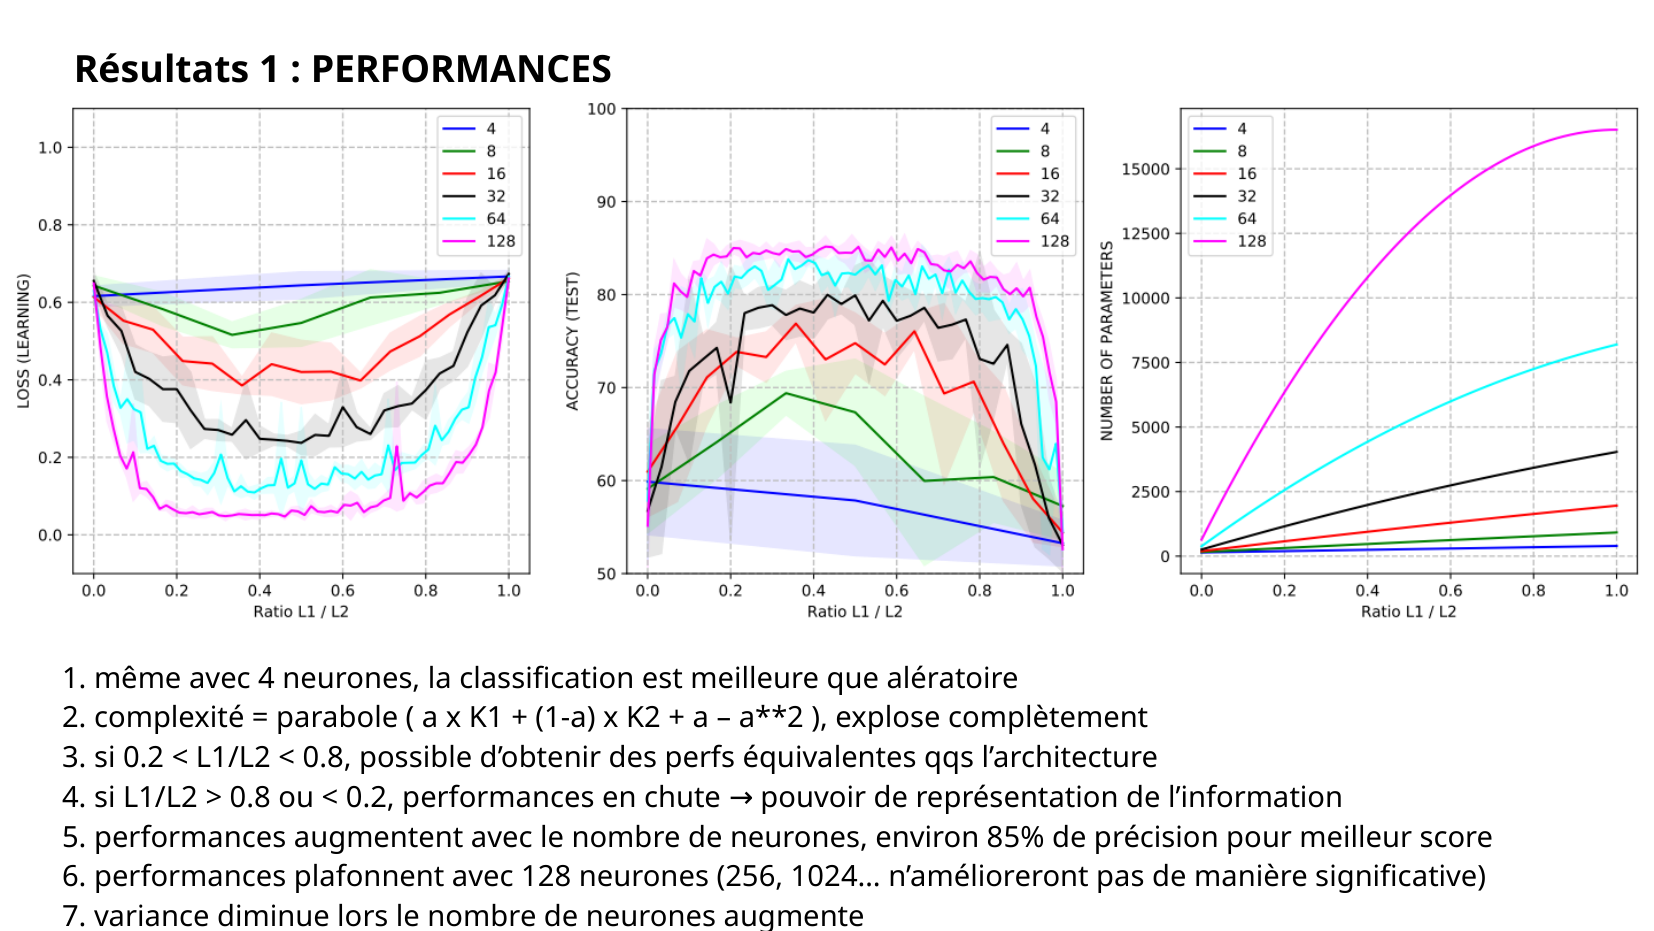

Résultats 1 : PERFORMANCES
1. même avec 4 neurones, la classification est meilleure que alératoire
2. complexité = parabole ( a x K1 + (1-a) x K2 + a – a**2 ), explose complètement
3. si 0.2 < L1/L2 < 0.8, possible d’obtenir des perfs équivalentes qqs l’architecture
4. si L1/L2 > 0.8 ou < 0.2, performances en chute → pouvoir de représentation de l’information
5. performances augmentent avec le nombre de neurones, environ 85% de précision pour meilleur score
6. performances plafonnent avec 128 neurones (256, 1024… n’amélioreront pas de manière significative)
7. variance diminue lors le nombre de neurones augmente